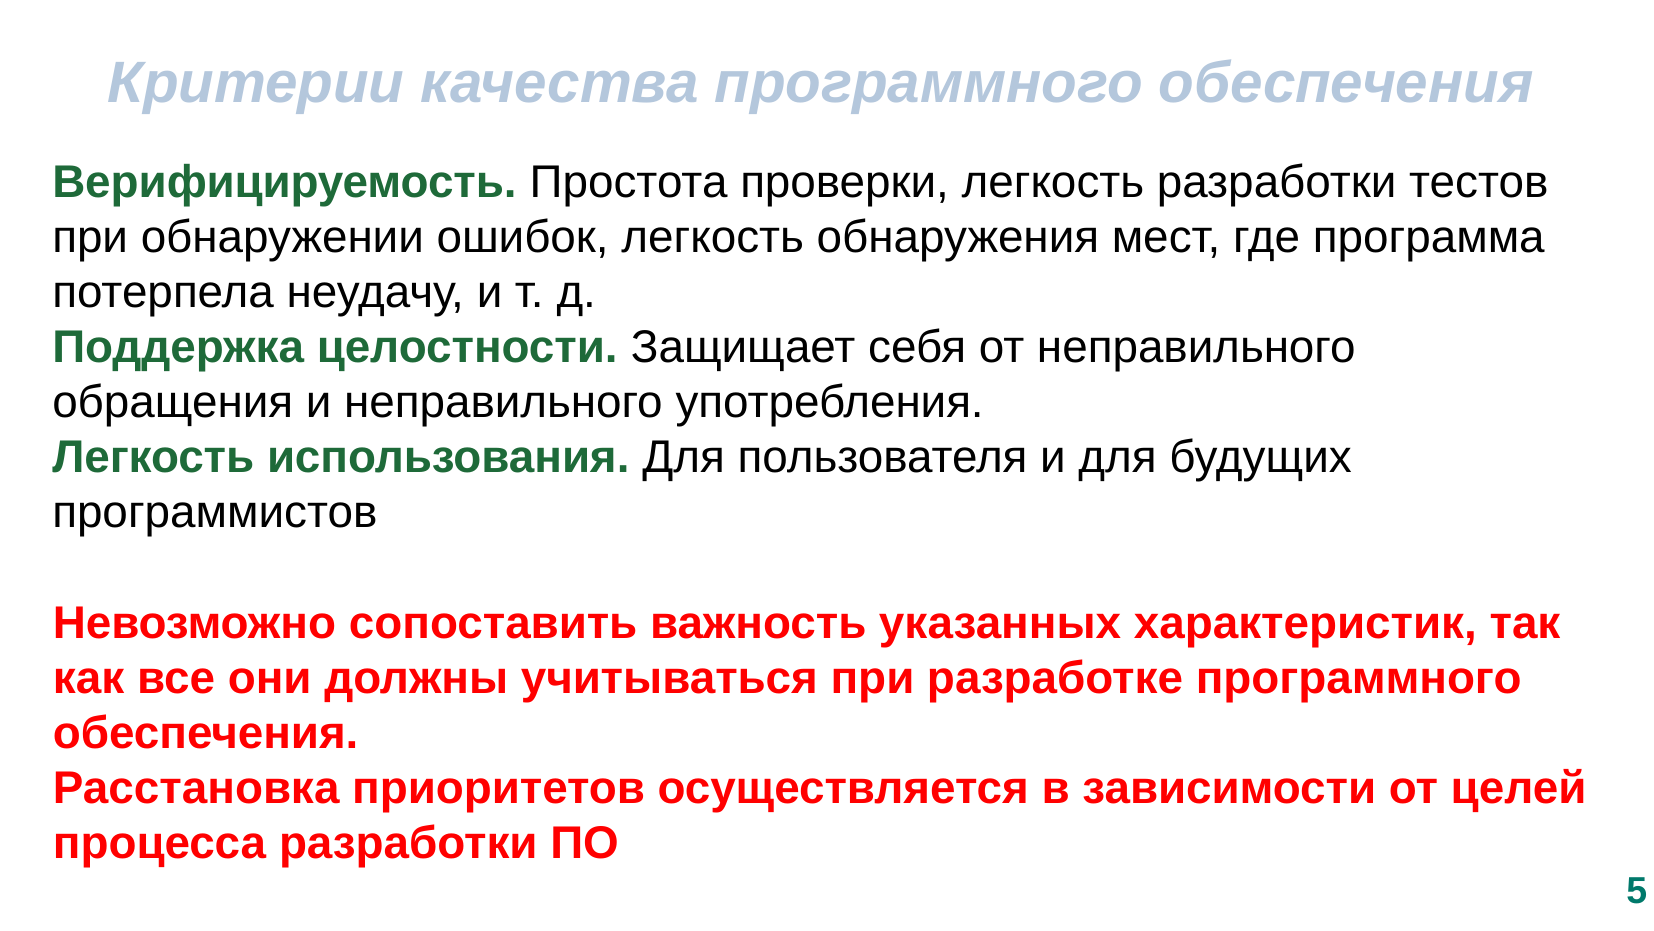

Критерии качества программного обеспечения
Верифицируемость. Простота проверки, легкость разработки тестов при обнаружении ошибок, легкость обнаружения мест, где программа потерпела неудачу, и т. д.
Поддержка целостности. Защищает себя от неправильного обращения и неправильного употребления.
Легкость использования. Для пользователя и для будущих программистов
Невозможно сопоставить важность указанных характеристик, так как все они должны учитываться при разработке программного обеспечения.
Расстановка приоритетов осуществляется в зависимости от целей процесса разработки ПО